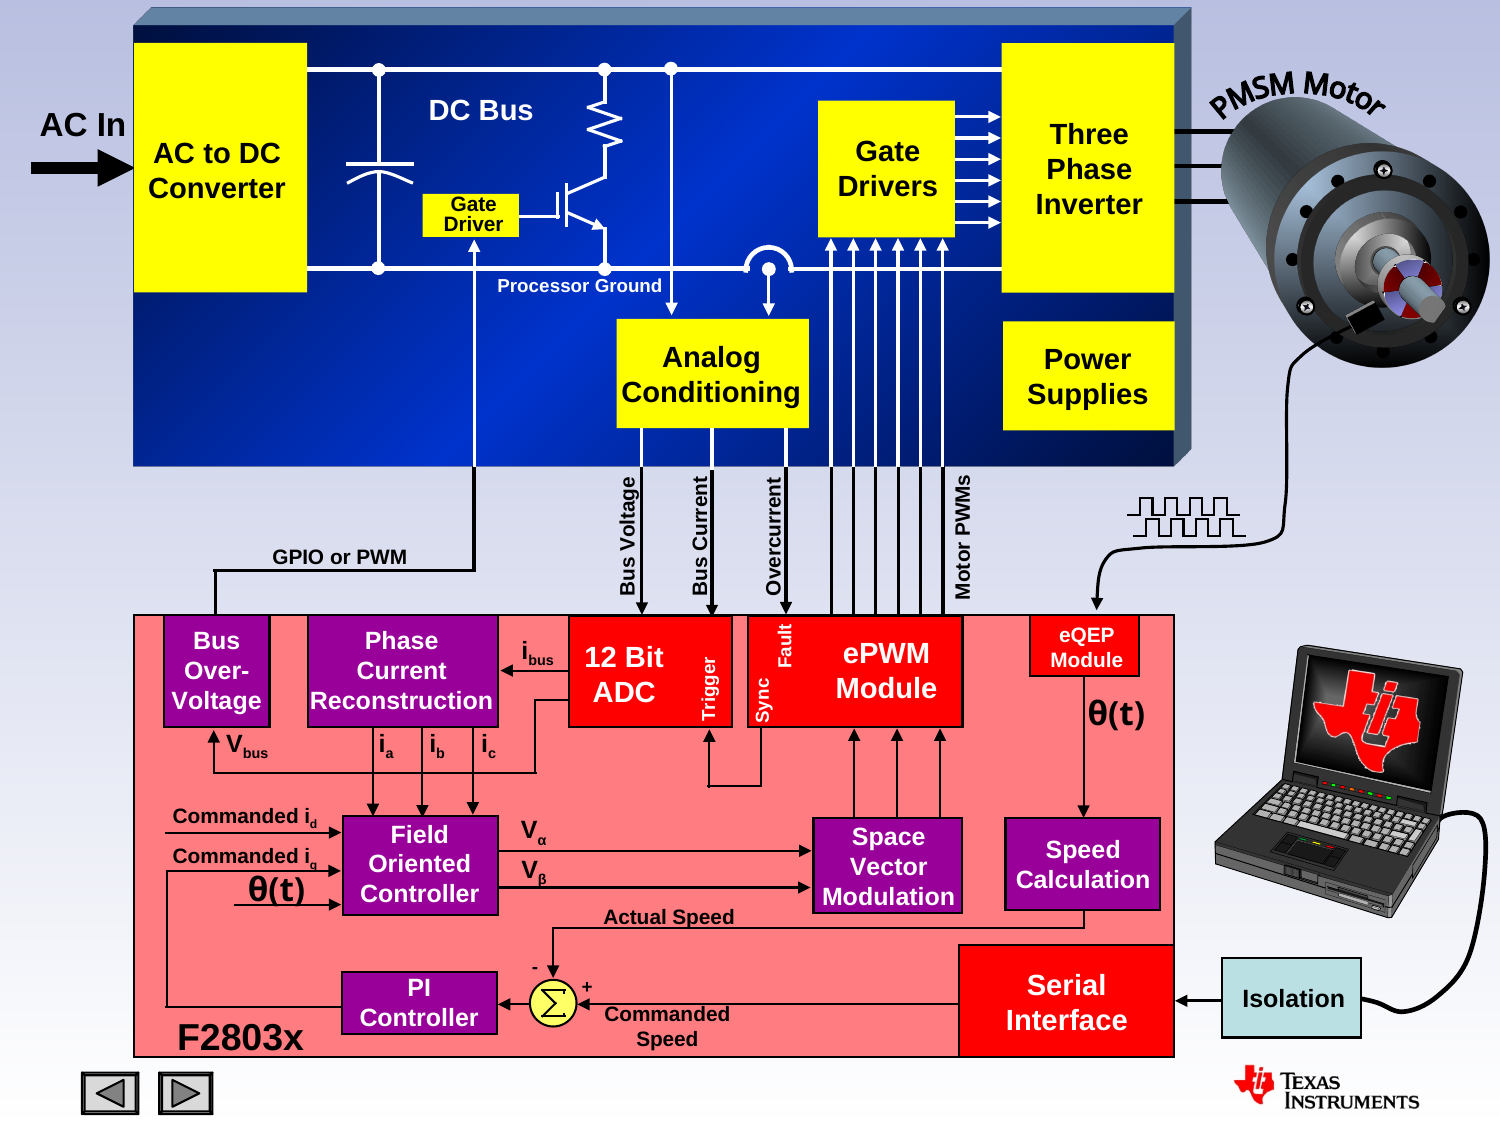

AC to DC
Converter
Three
Phase
Inverter
PMSM Motor
DC Bus
AC In
Gate
Drivers
Gate
Driver
Processor Ground
Analog
Conditioning
Power
Supplies
Overcurrent
Bus Current
Bus Voltage
Motor PWMs
GPIO or PWM
ePWM
Module
Fault
Sync
eQEP
Module
Phase
Current
Reconstruction
Bus
Over-
Voltage
12 Bit
ADC
Trigger
ibus
θ(t)
ia
ib
ic
Vbus
Commanded id
Vα
Field
Oriented
Controller
Space
Vector
Modulation
Speed
Calculation
Commanded iq
Vβ
θ(t)
Actual Speed
Serial
Interface
-
+
PI
Controller
Isolation
Commanded
Speed
F2803x